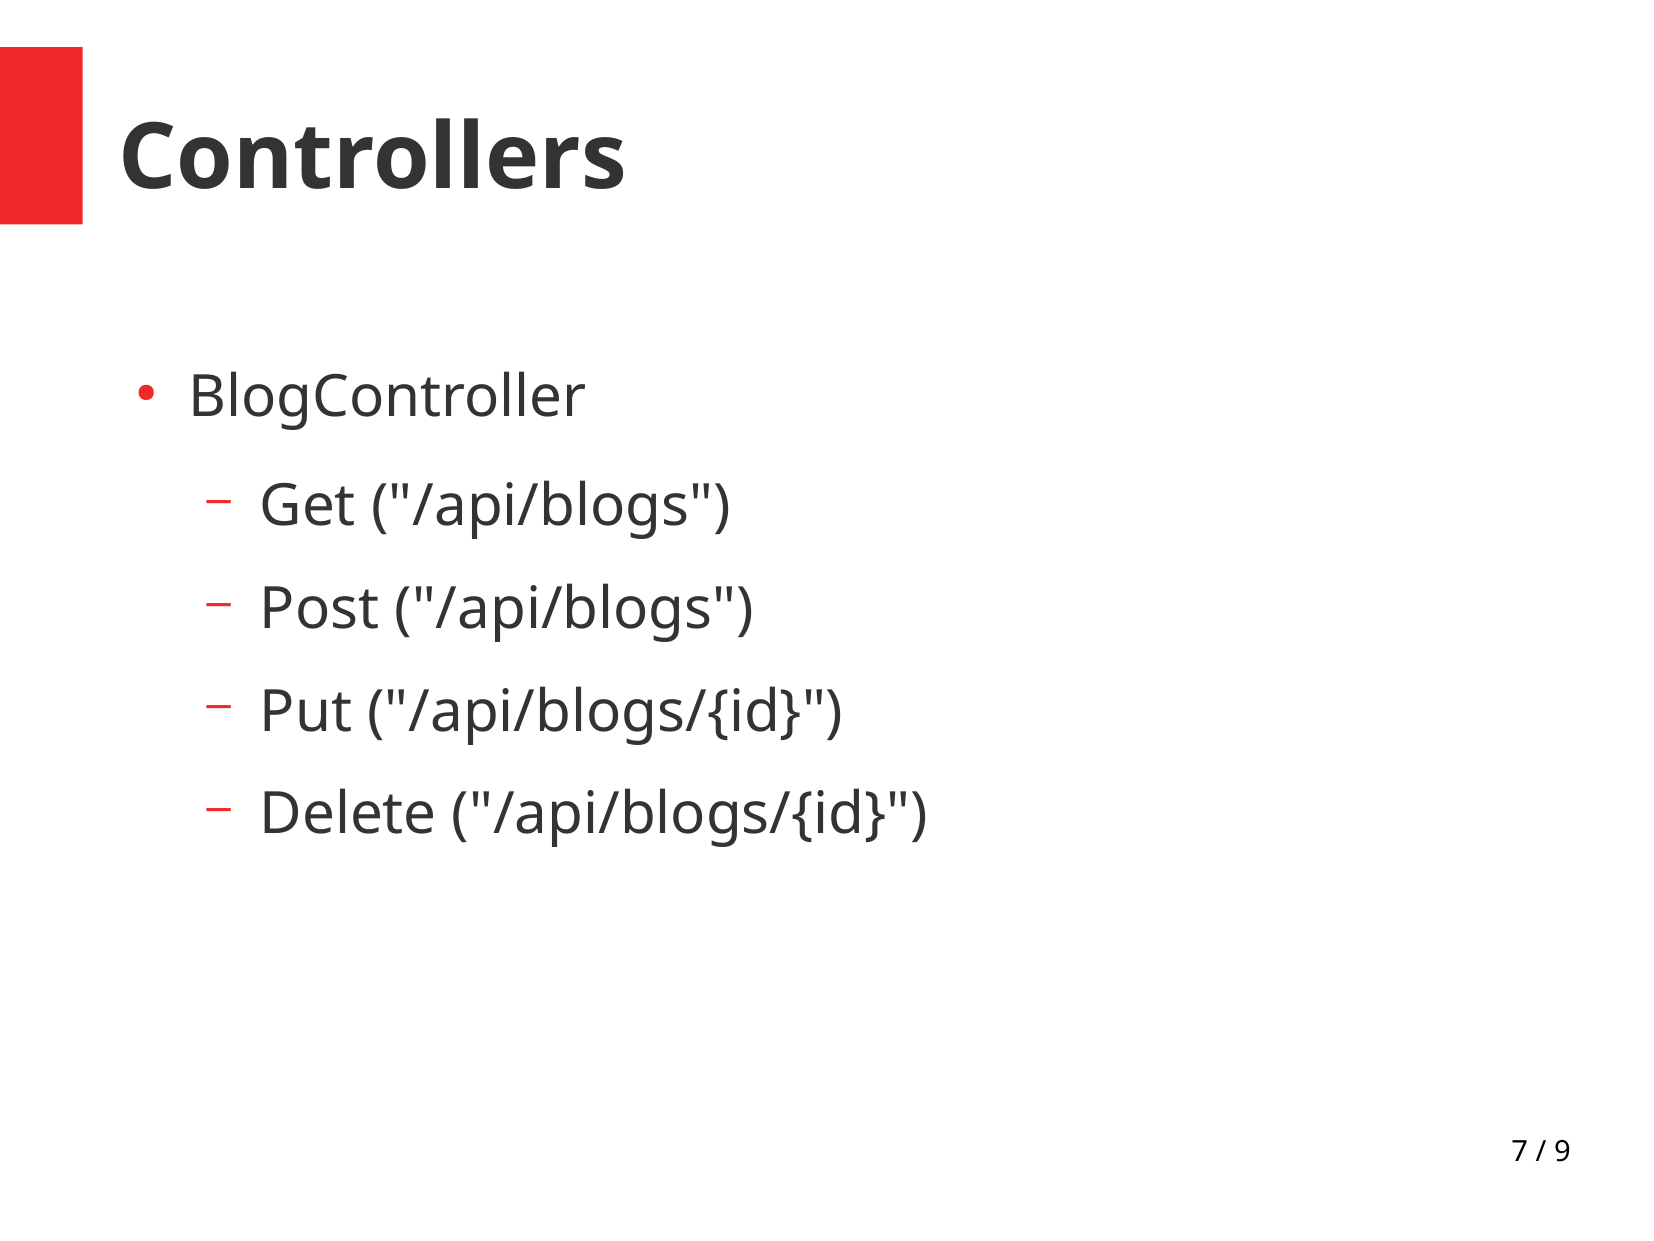

# Controllers
BlogController
Get ("/api/blogs")
Post ("/api/blogs")
Put ("/api/blogs/{id}")
Delete ("/api/blogs/{id}")
7